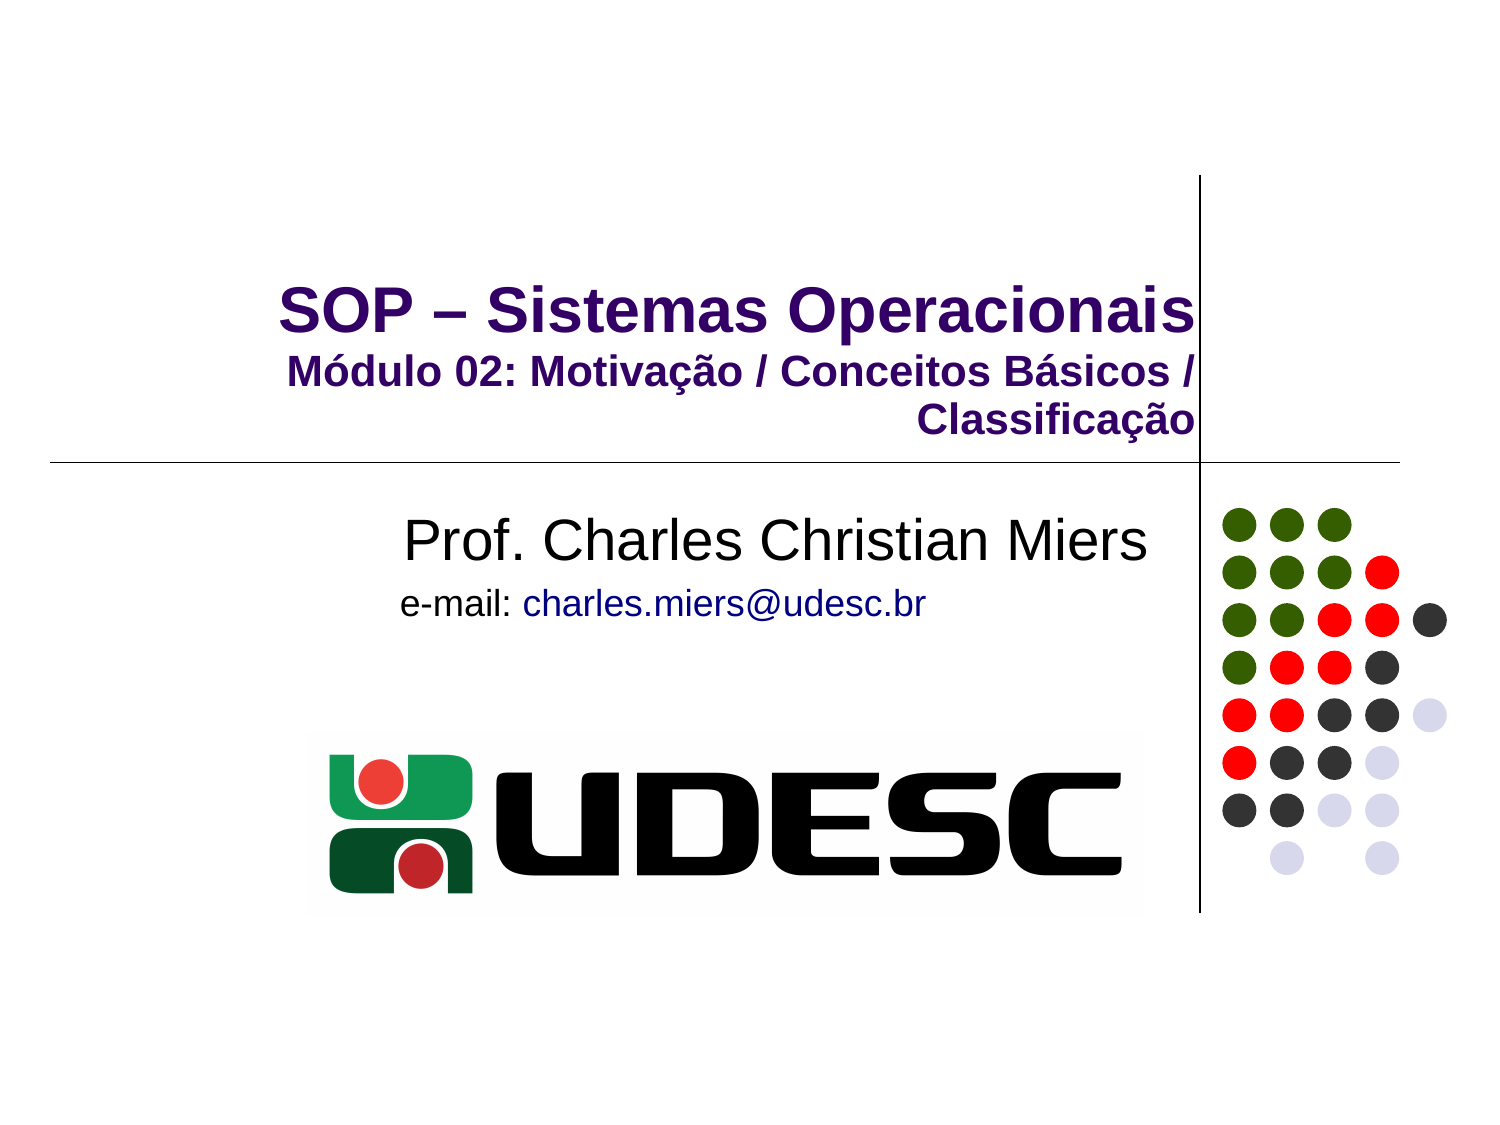

# SOP – Sistemas Operacionais Módulo 02: Motivação / Conceitos Básicos / Classificação
Prof. Charles Christian Miers
 e-mail: charles.miers@udesc.br